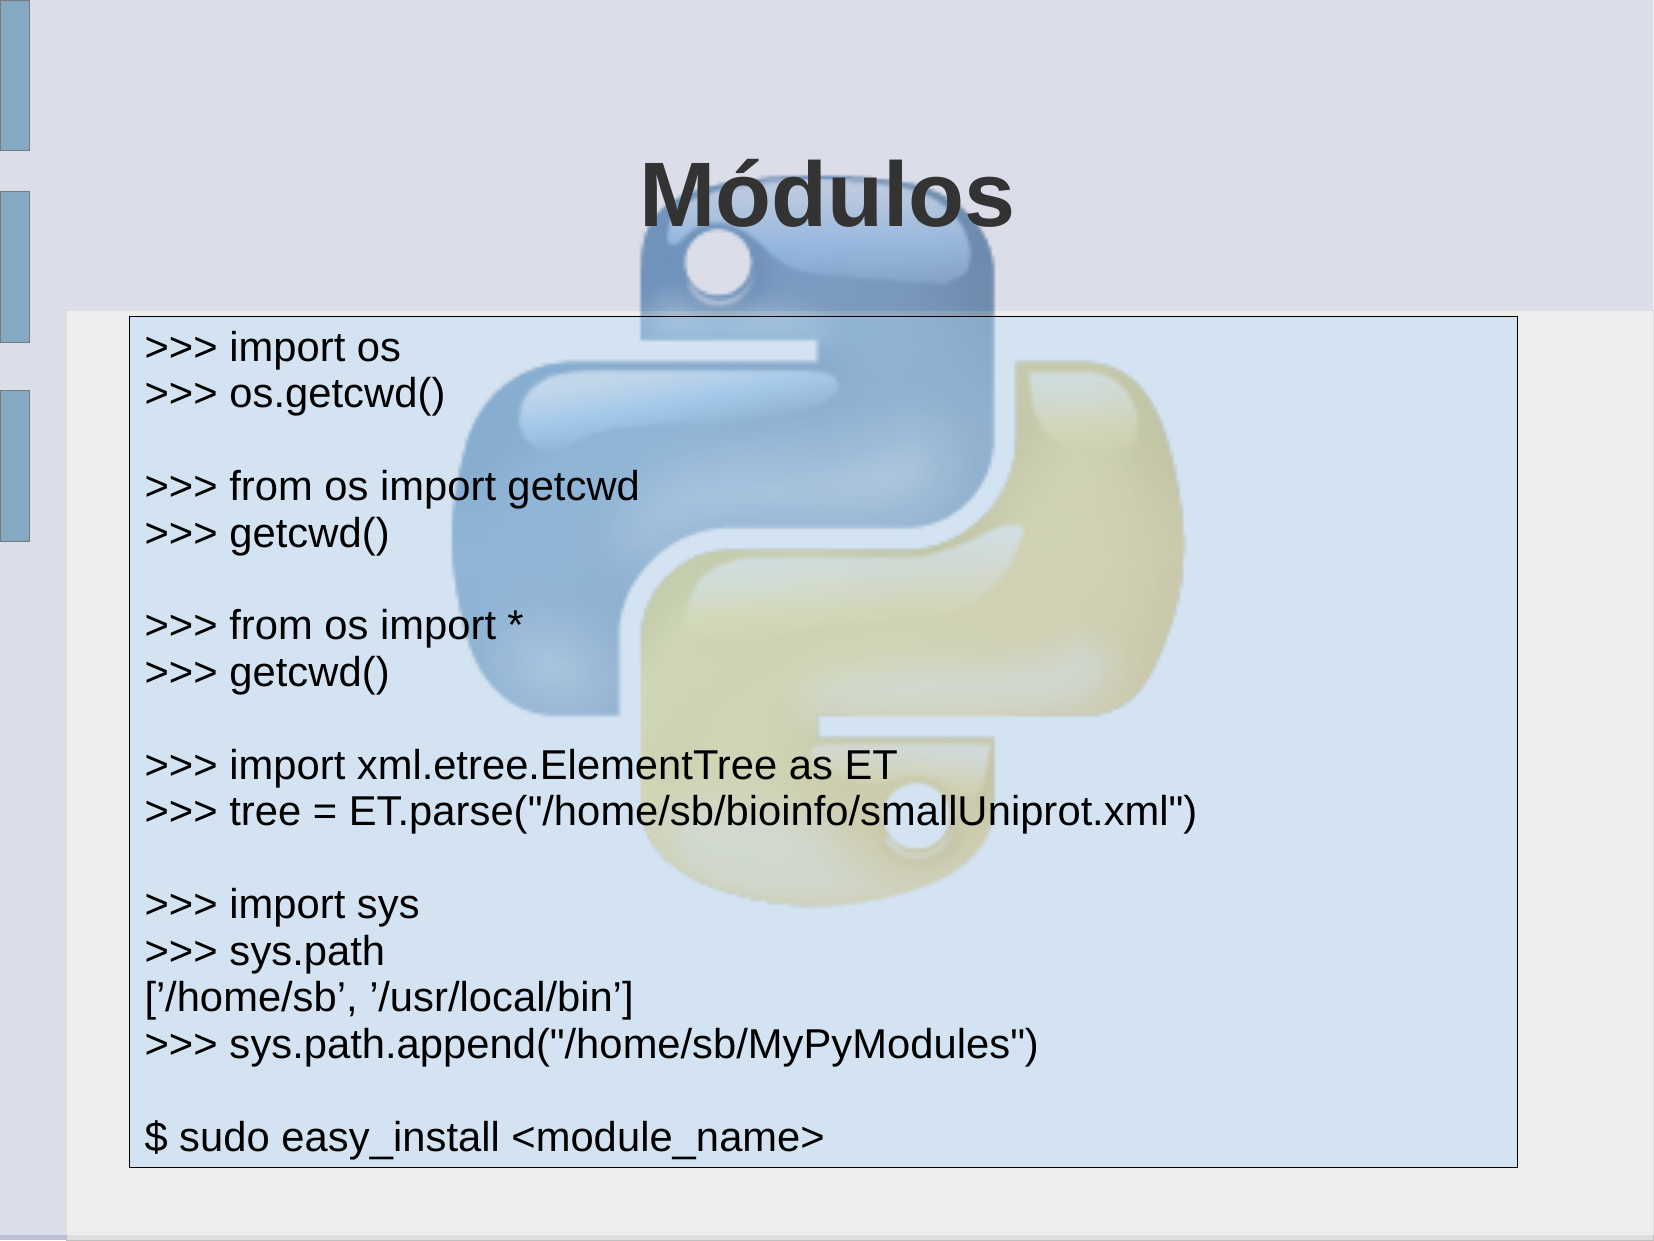

# Módulos
>>> import os
>>> os.getcwd()
>>> from os import getcwd
>>> getcwd()
>>> from os import *
>>> getcwd()
>>> import xml.etree.ElementTree as ET
>>> tree = ET.parse("/home/sb/bioinfo/smallUniprot.xml")
>>> import sys
>>> sys.path
[’/home/sb’, ’/usr/local/bin’]
>>> sys.path.append("/home/sb/MyPyModules")
$ sudo easy_install <module_name>